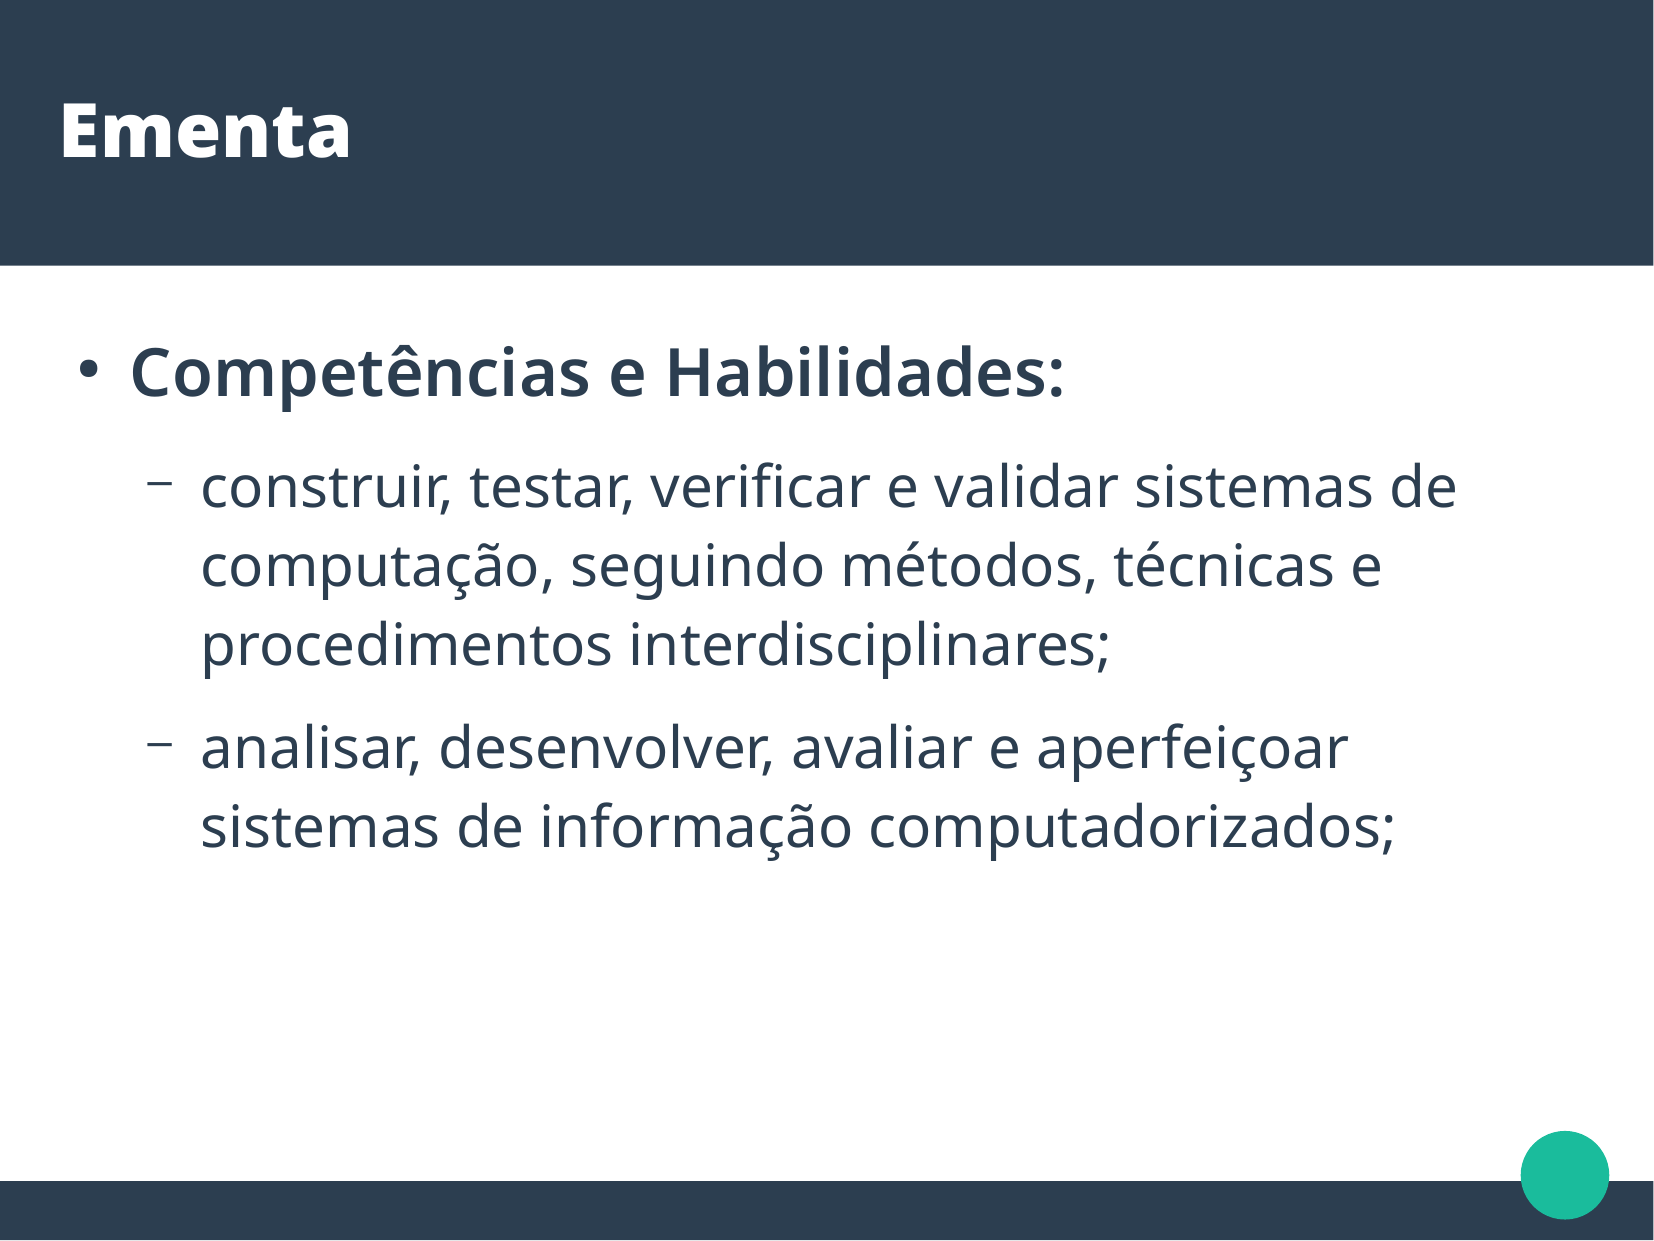

# Ementa
Competências e Habilidades:
construir, testar, verificar e validar sistemas de computação, seguindo métodos, técnicas e procedimentos interdisciplinares;
analisar, desenvolver, avaliar e aperfeiçoar sistemas de informação computadorizados;